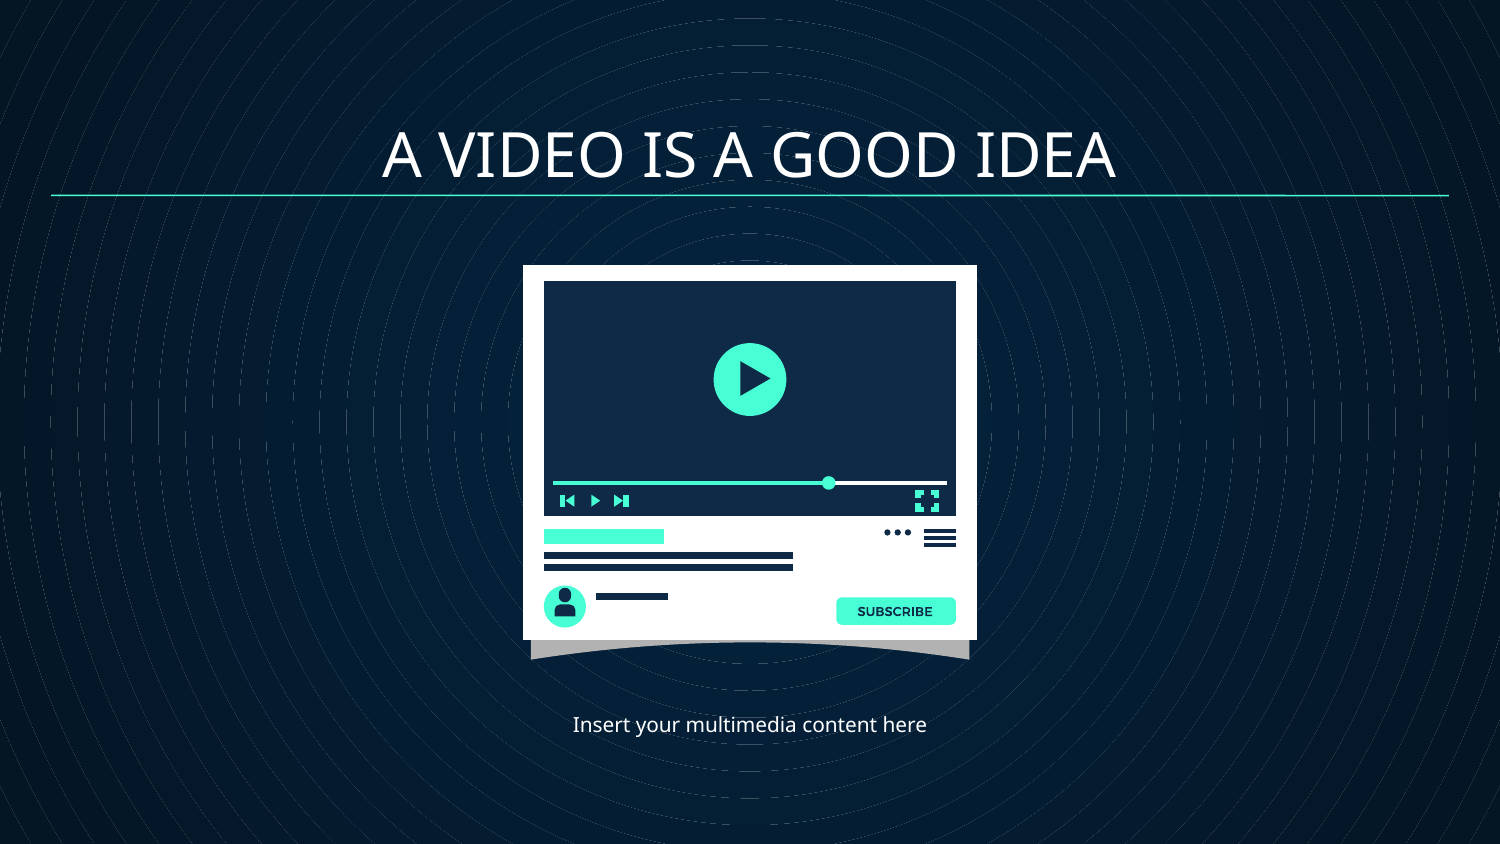

# A VIDEO IS A GOOD IDEA
Insert your multimedia content here